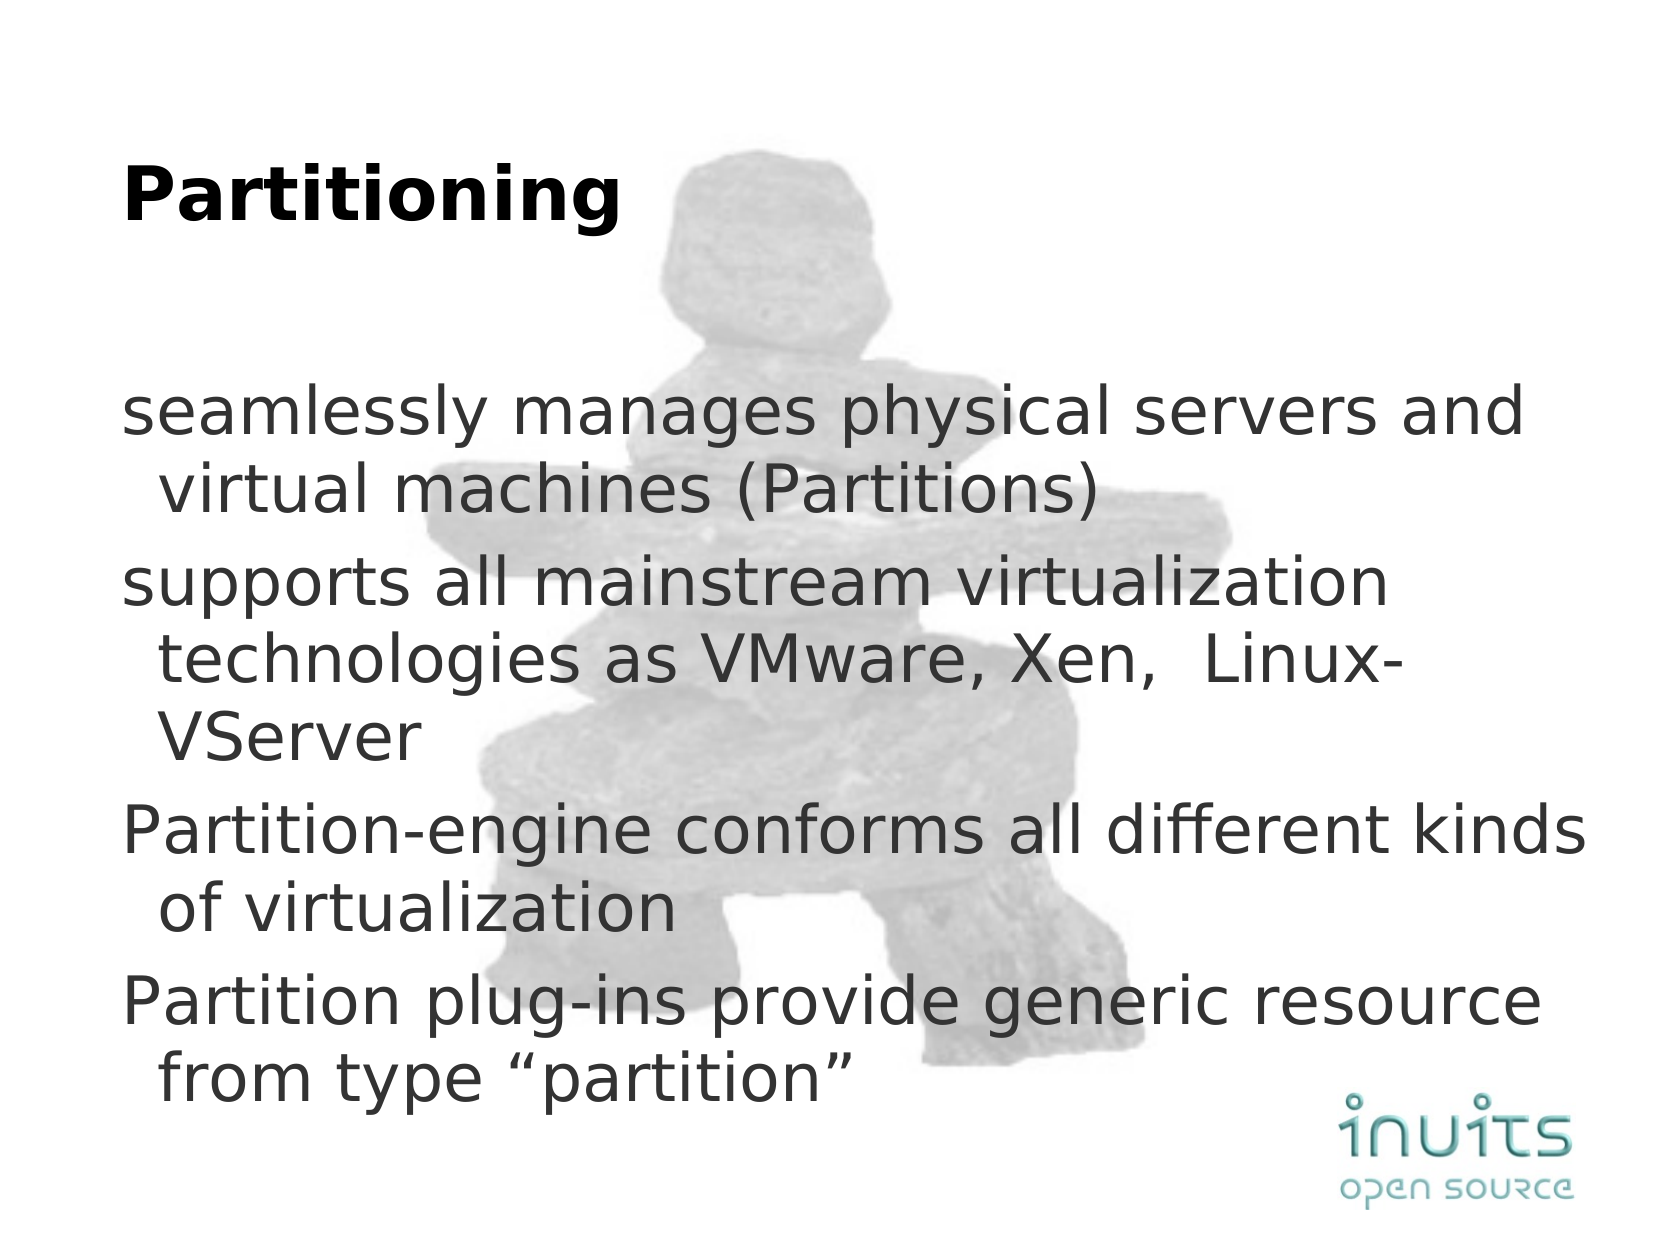

# Partitioning
seamlessly manages physical servers and virtual machines (Partitions)
supports all mainstream virtualization technologies as VMware, Xen, Linux-VServer
Partition-engine conforms all different kinds of virtualization
Partition plug-ins provide generic resource from type “partition”